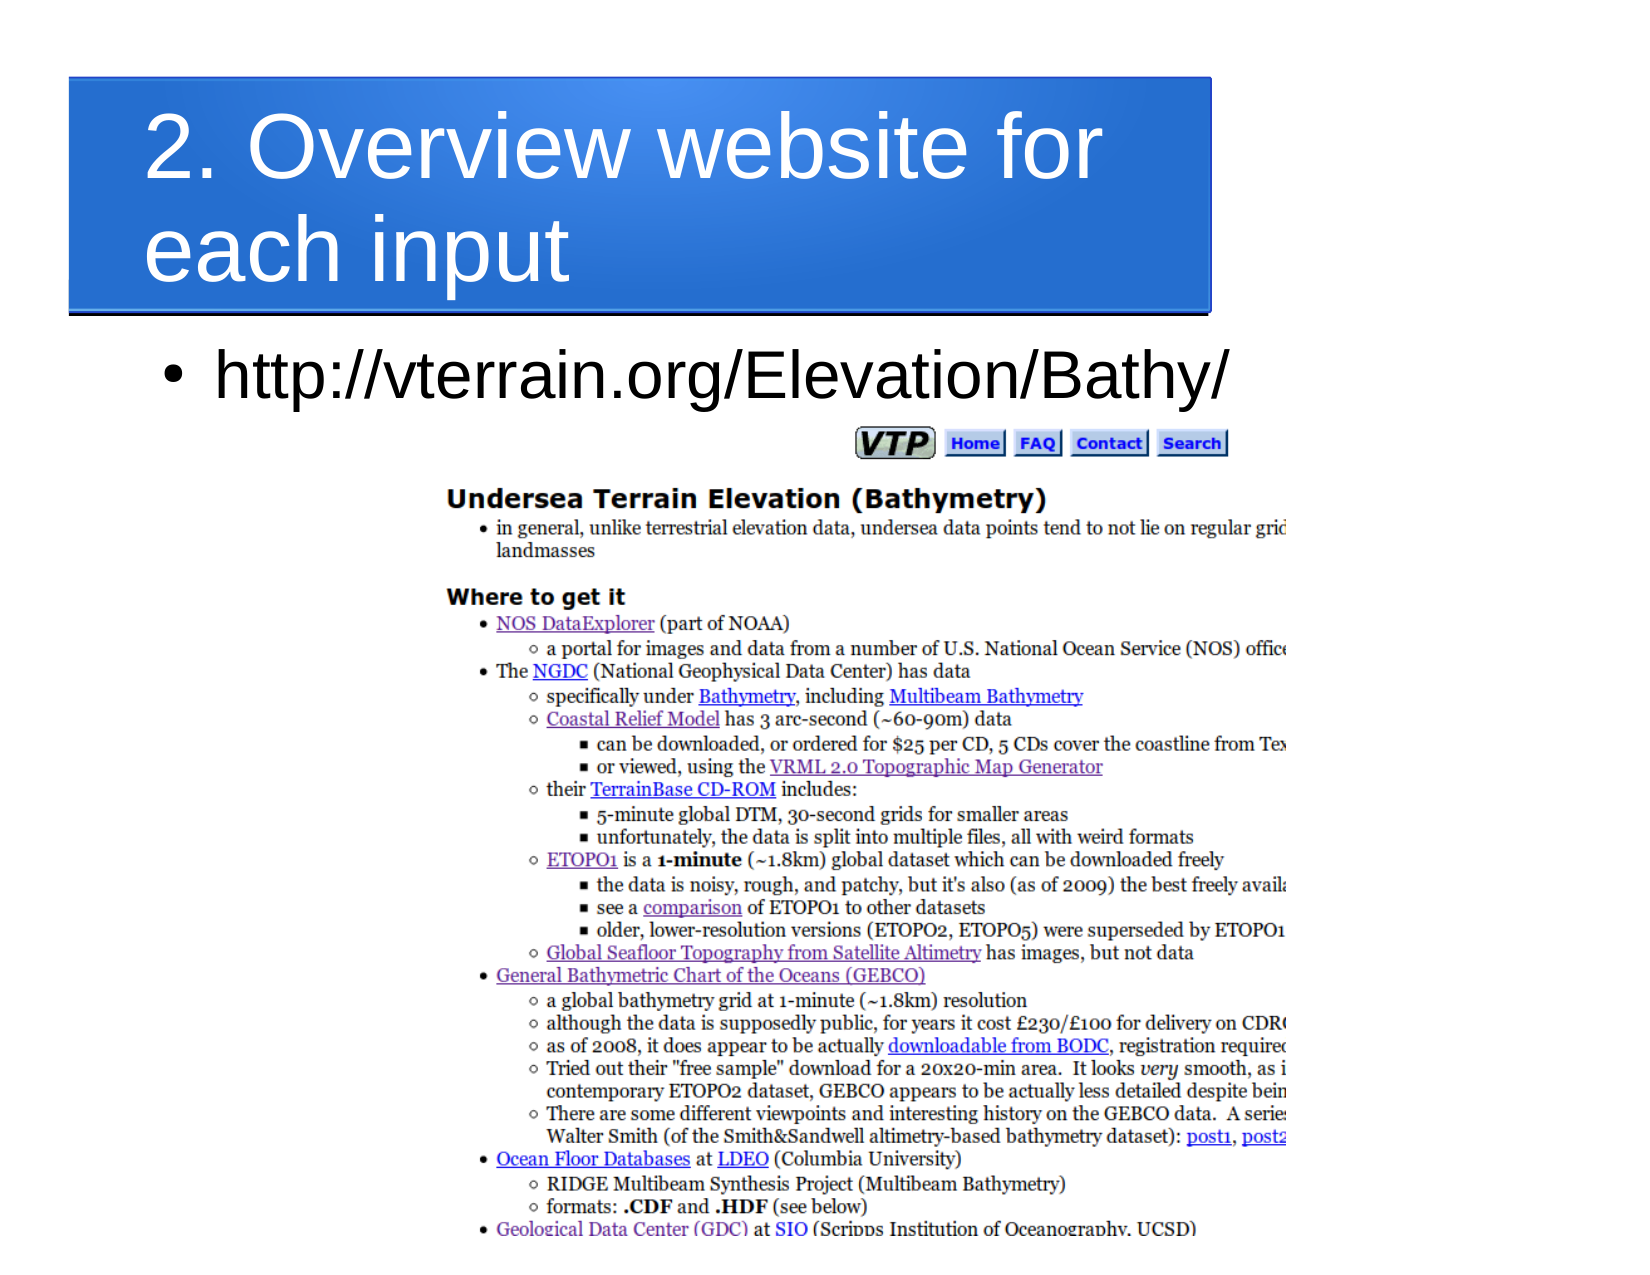

# 2. Overview website for each input
http://vterrain.org/Elevation/Bathy/